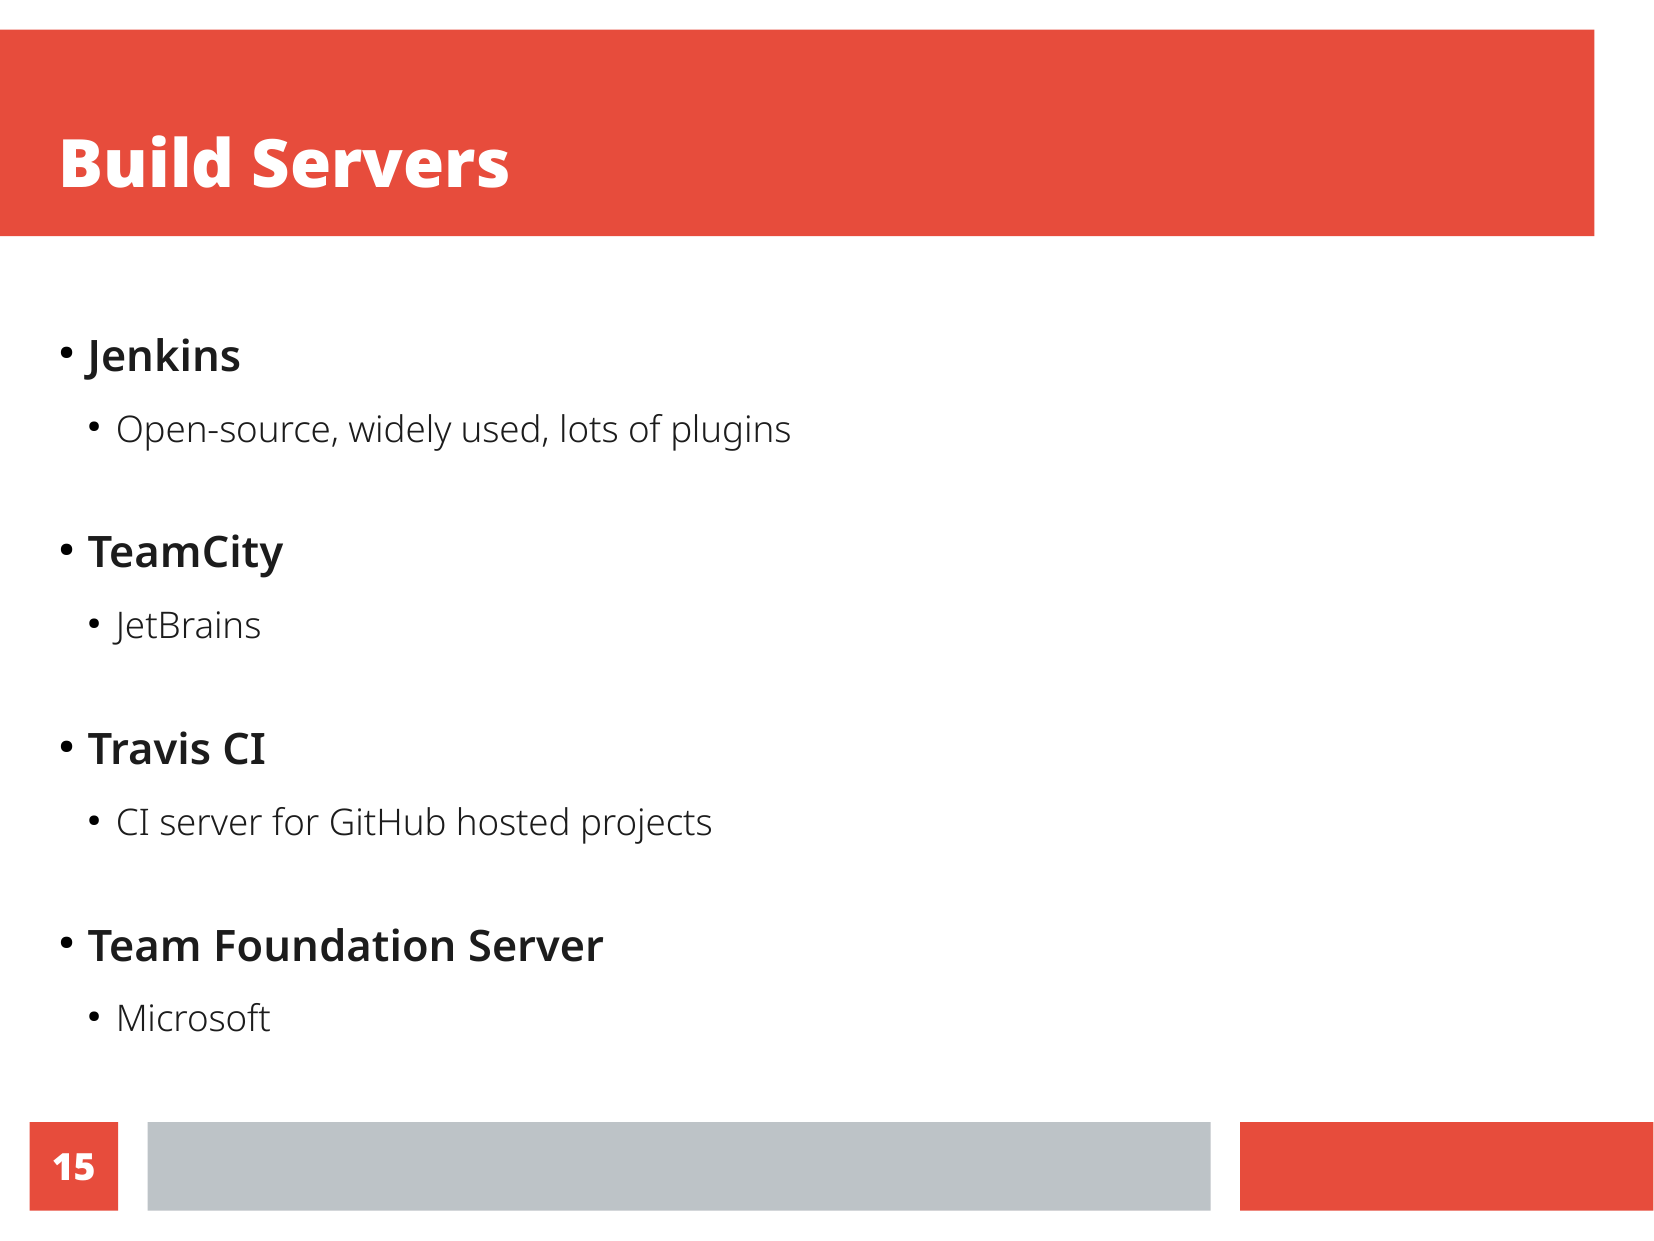

# Build Servers
Jenkins
Open-source, widely used, lots of plugins
TeamCity
JetBrains
Travis CI
CI server for GitHub hosted projects
Team Foundation Server
Microsoft
15